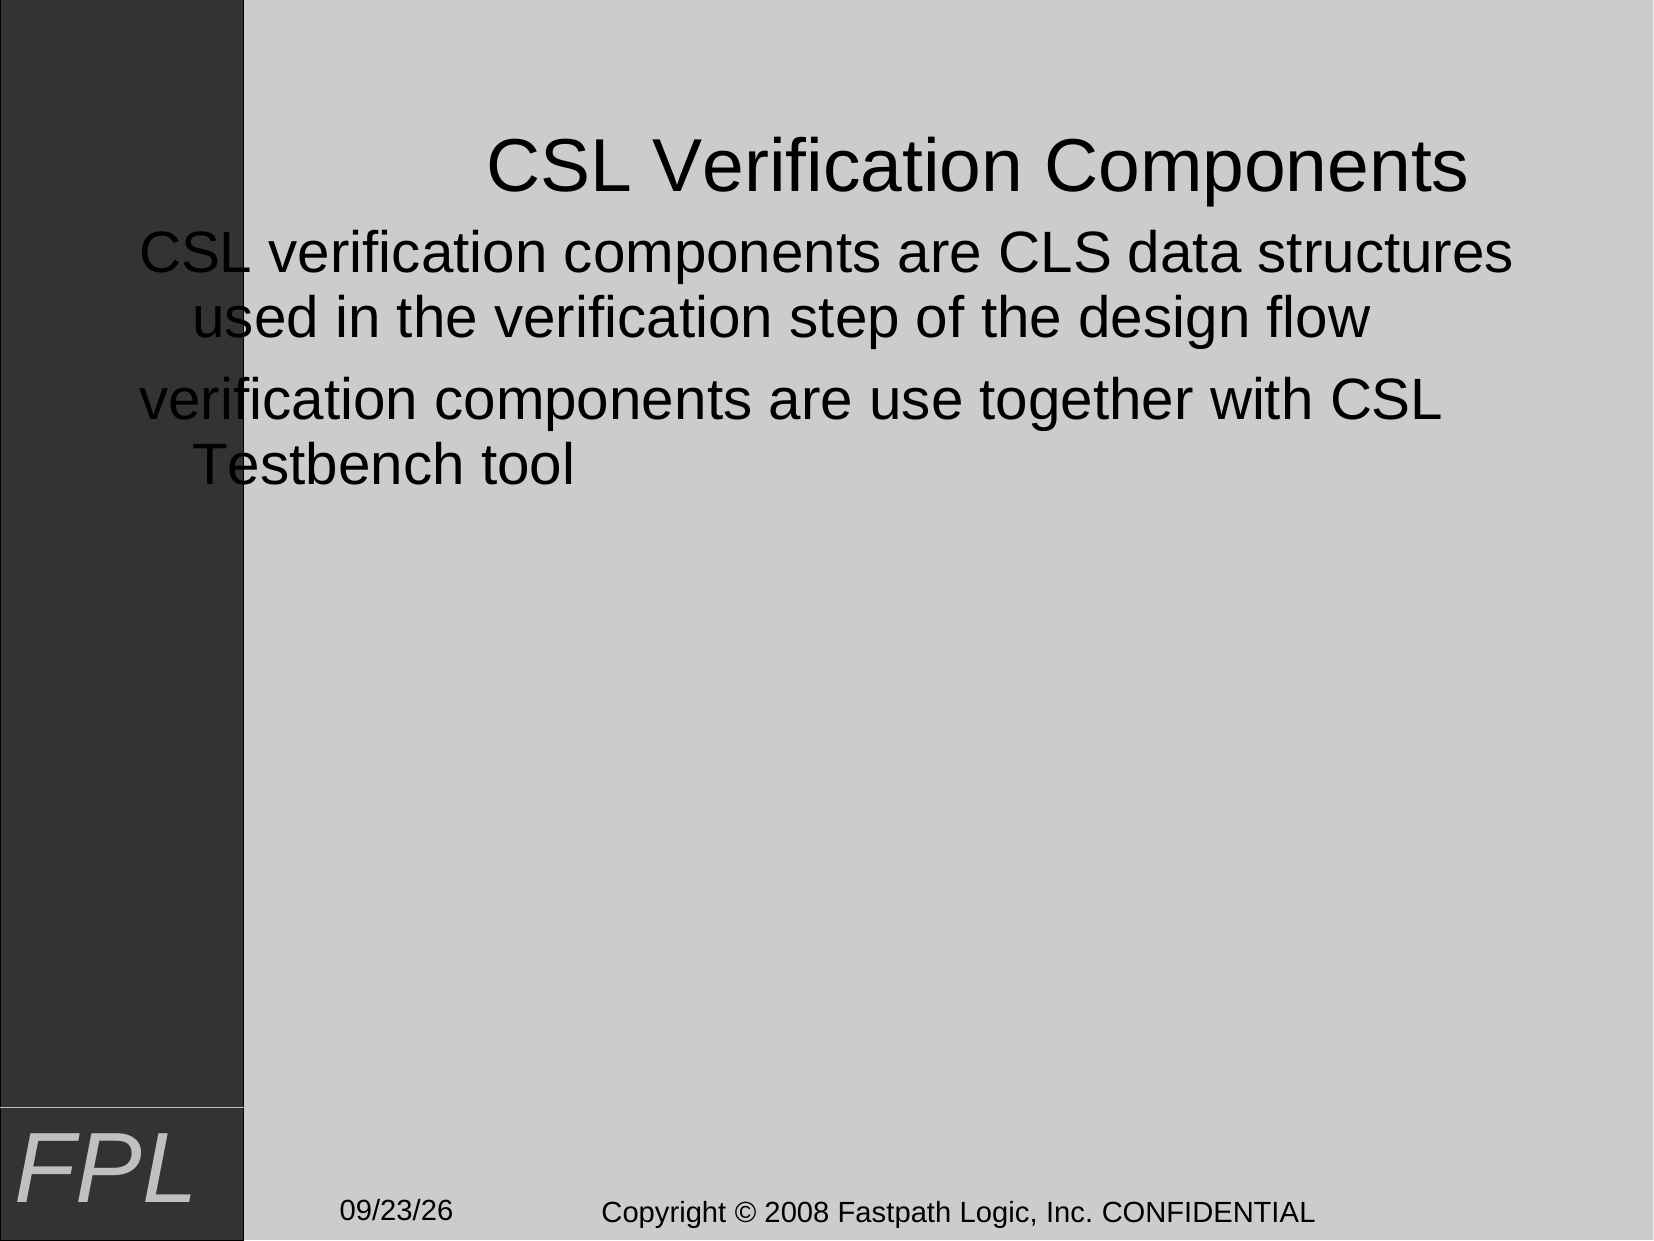

# CSL Verification Components
CSL verification components are CLS data structures used in the verification step of the design flow
verification components are use together with CSL Testbench tool
Copyright Fastpath Logic Inc. @2007